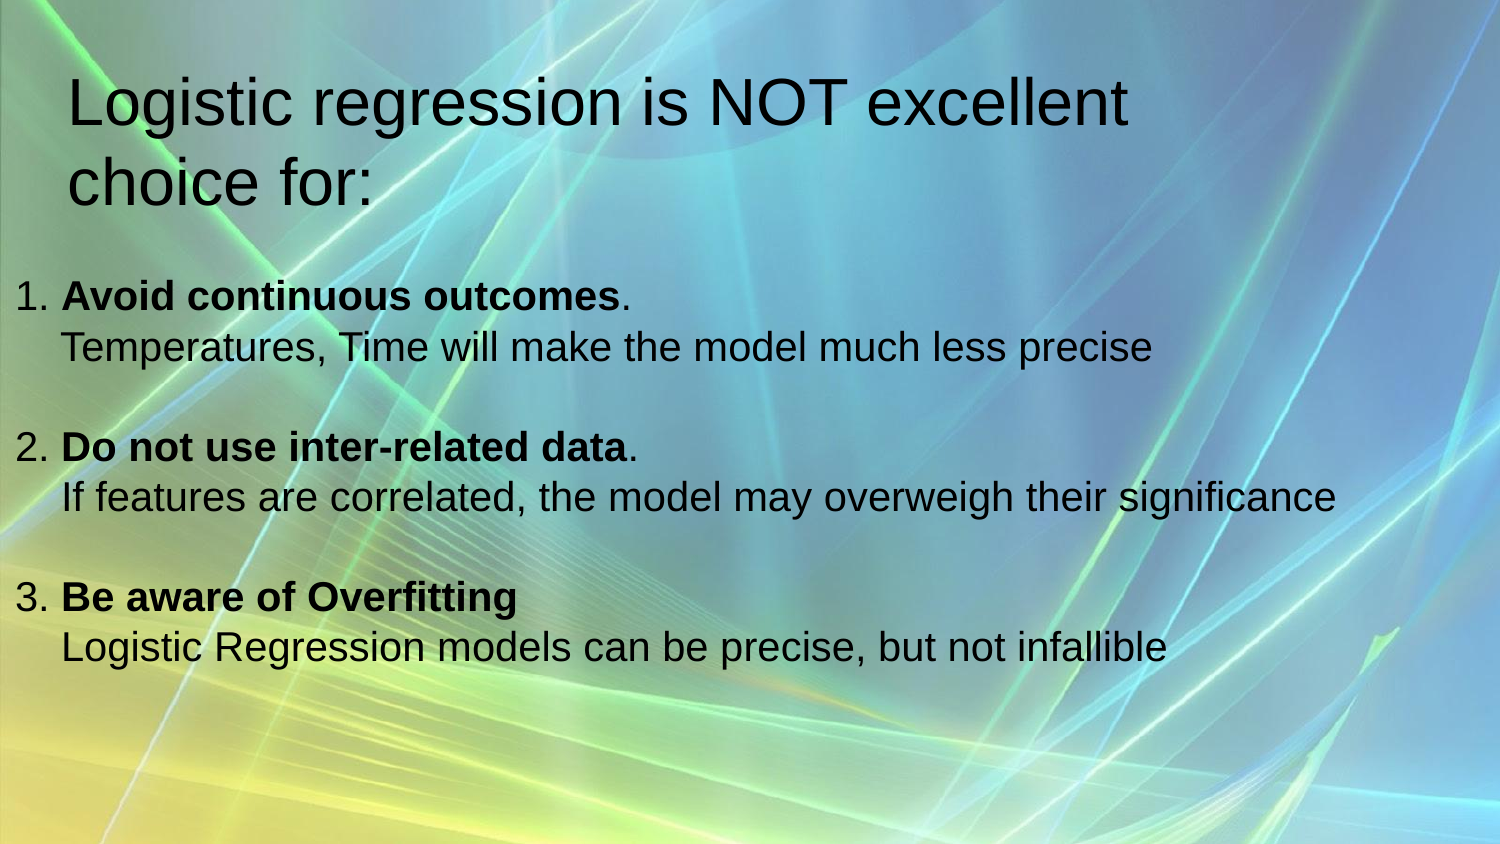

Logistic regression is NOT excellent choice for:
# 1. Avoid continuous outcomes. Temperatures, Time will make the model much less precise 2. Do not use inter-related data. If features are correlated, the model may overweigh their significance 3. Be aware of Overfitting Logistic Regression models can be precise, but not infallible